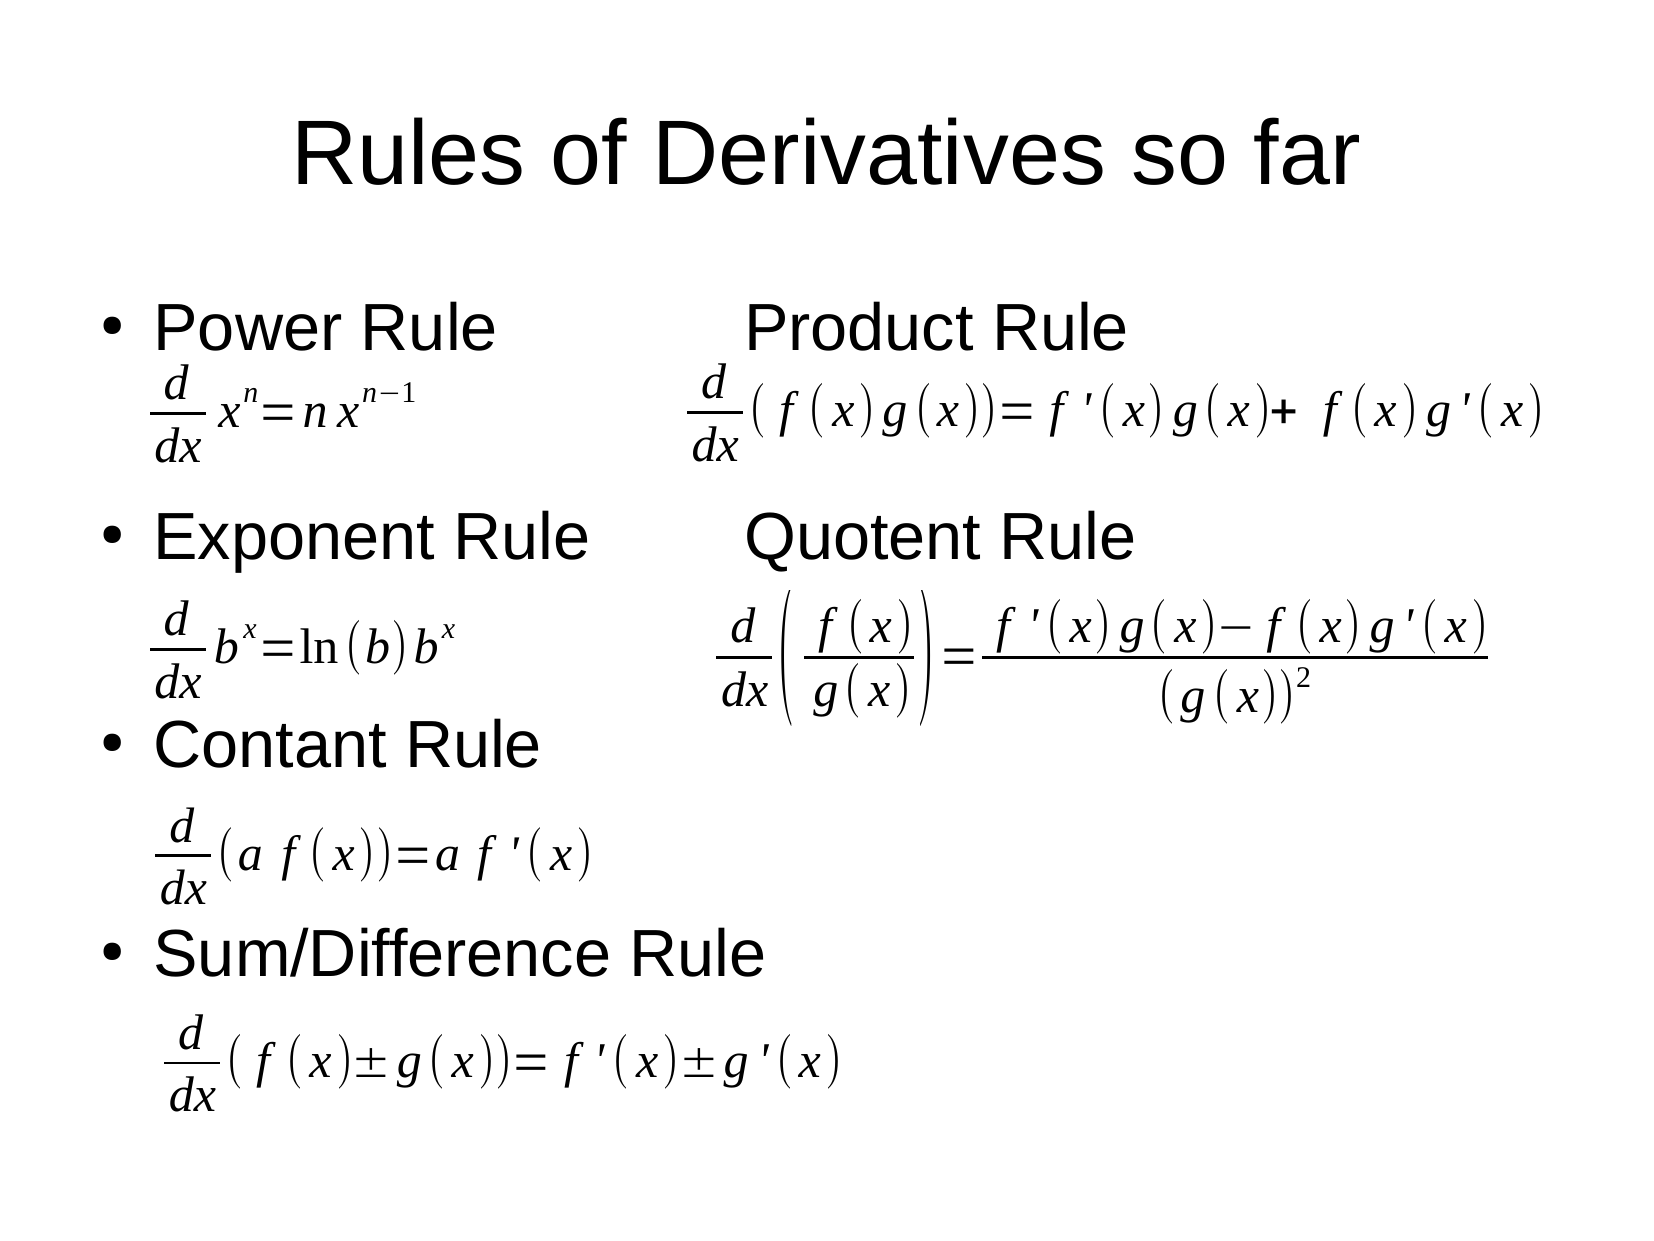

# Rules of Derivatives so far
Power Rule				Product Rule
Exponent Rule			Quotent Rule
Contant Rule
Sum/Difference Rule